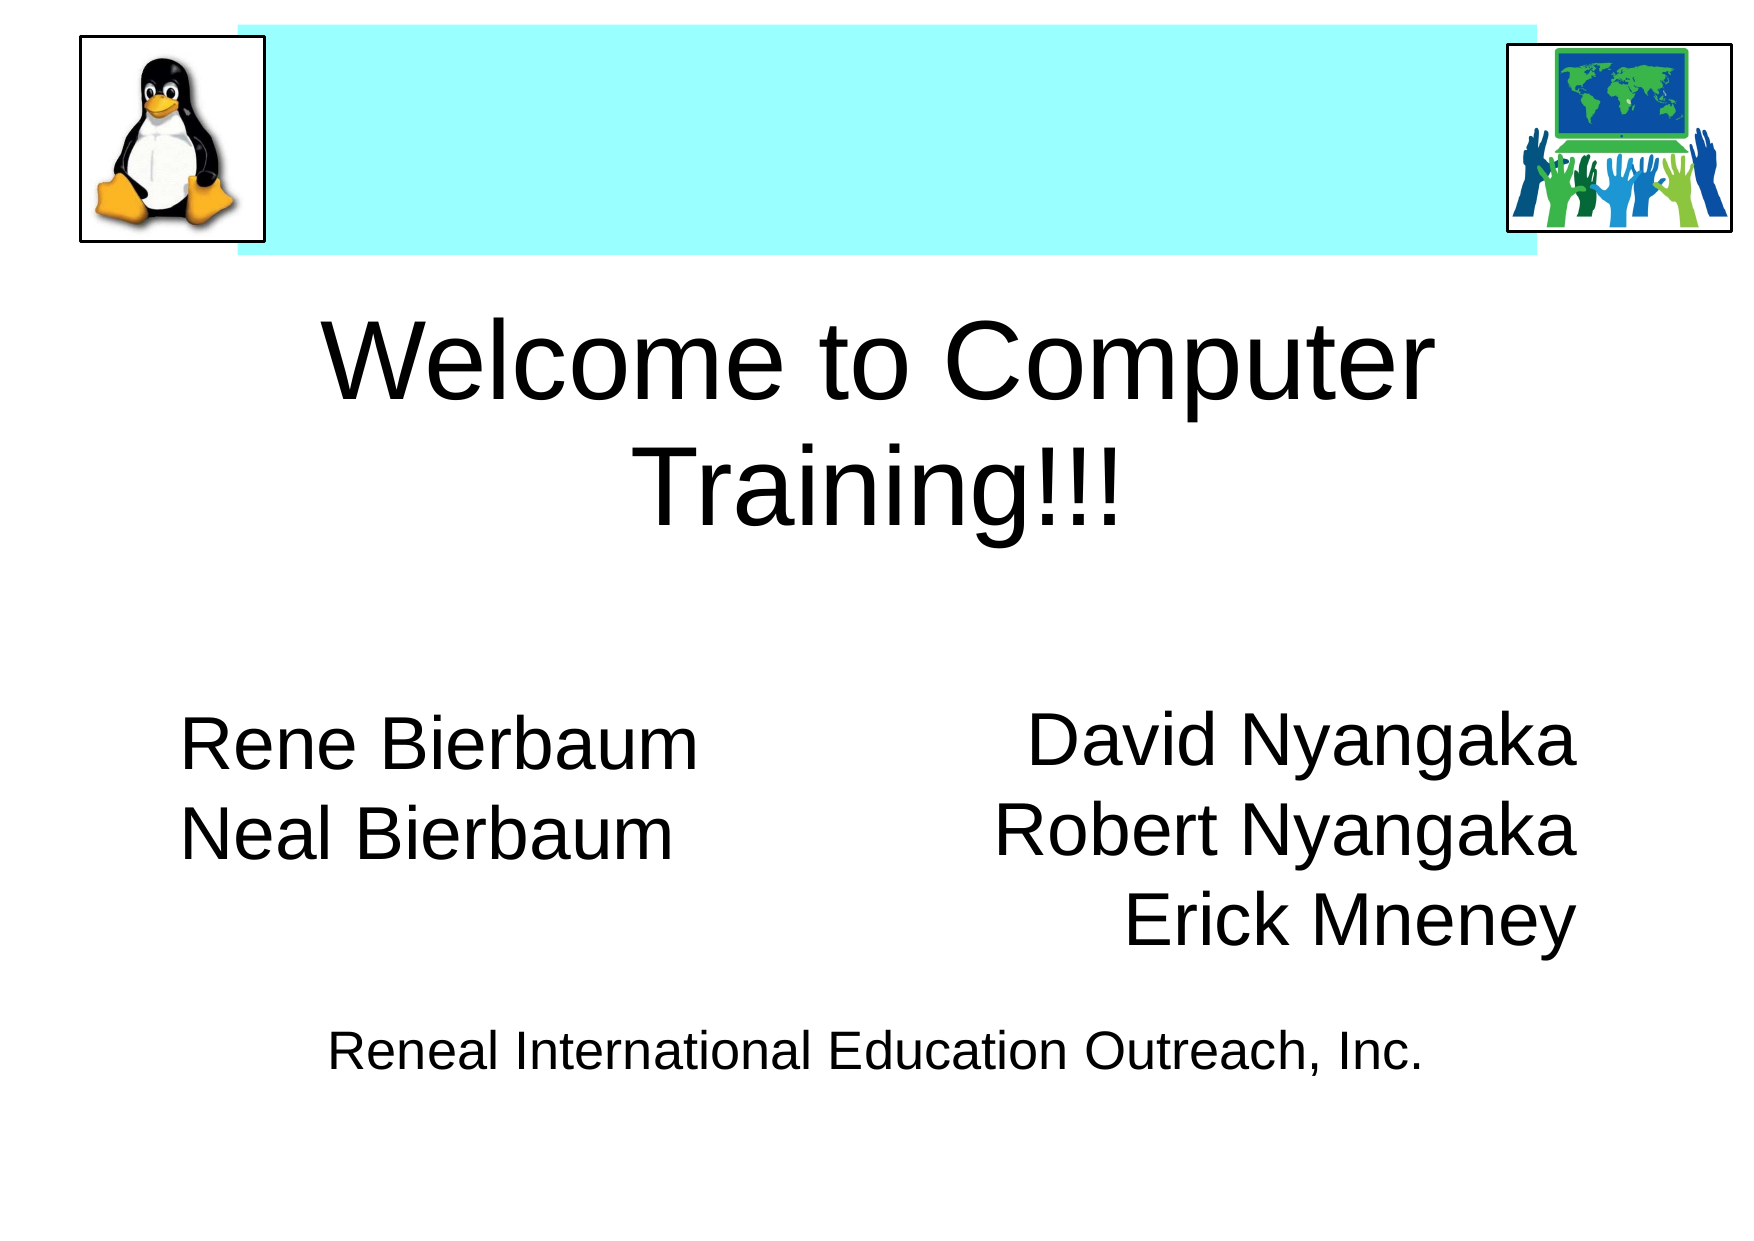

# Welcome to Computer Training!!!
Reneal International Education Outreach, Inc.
David Nyangaka
Robert Nyangaka
Erick Mneney
Rene Bierbaum
Neal Bierbaum